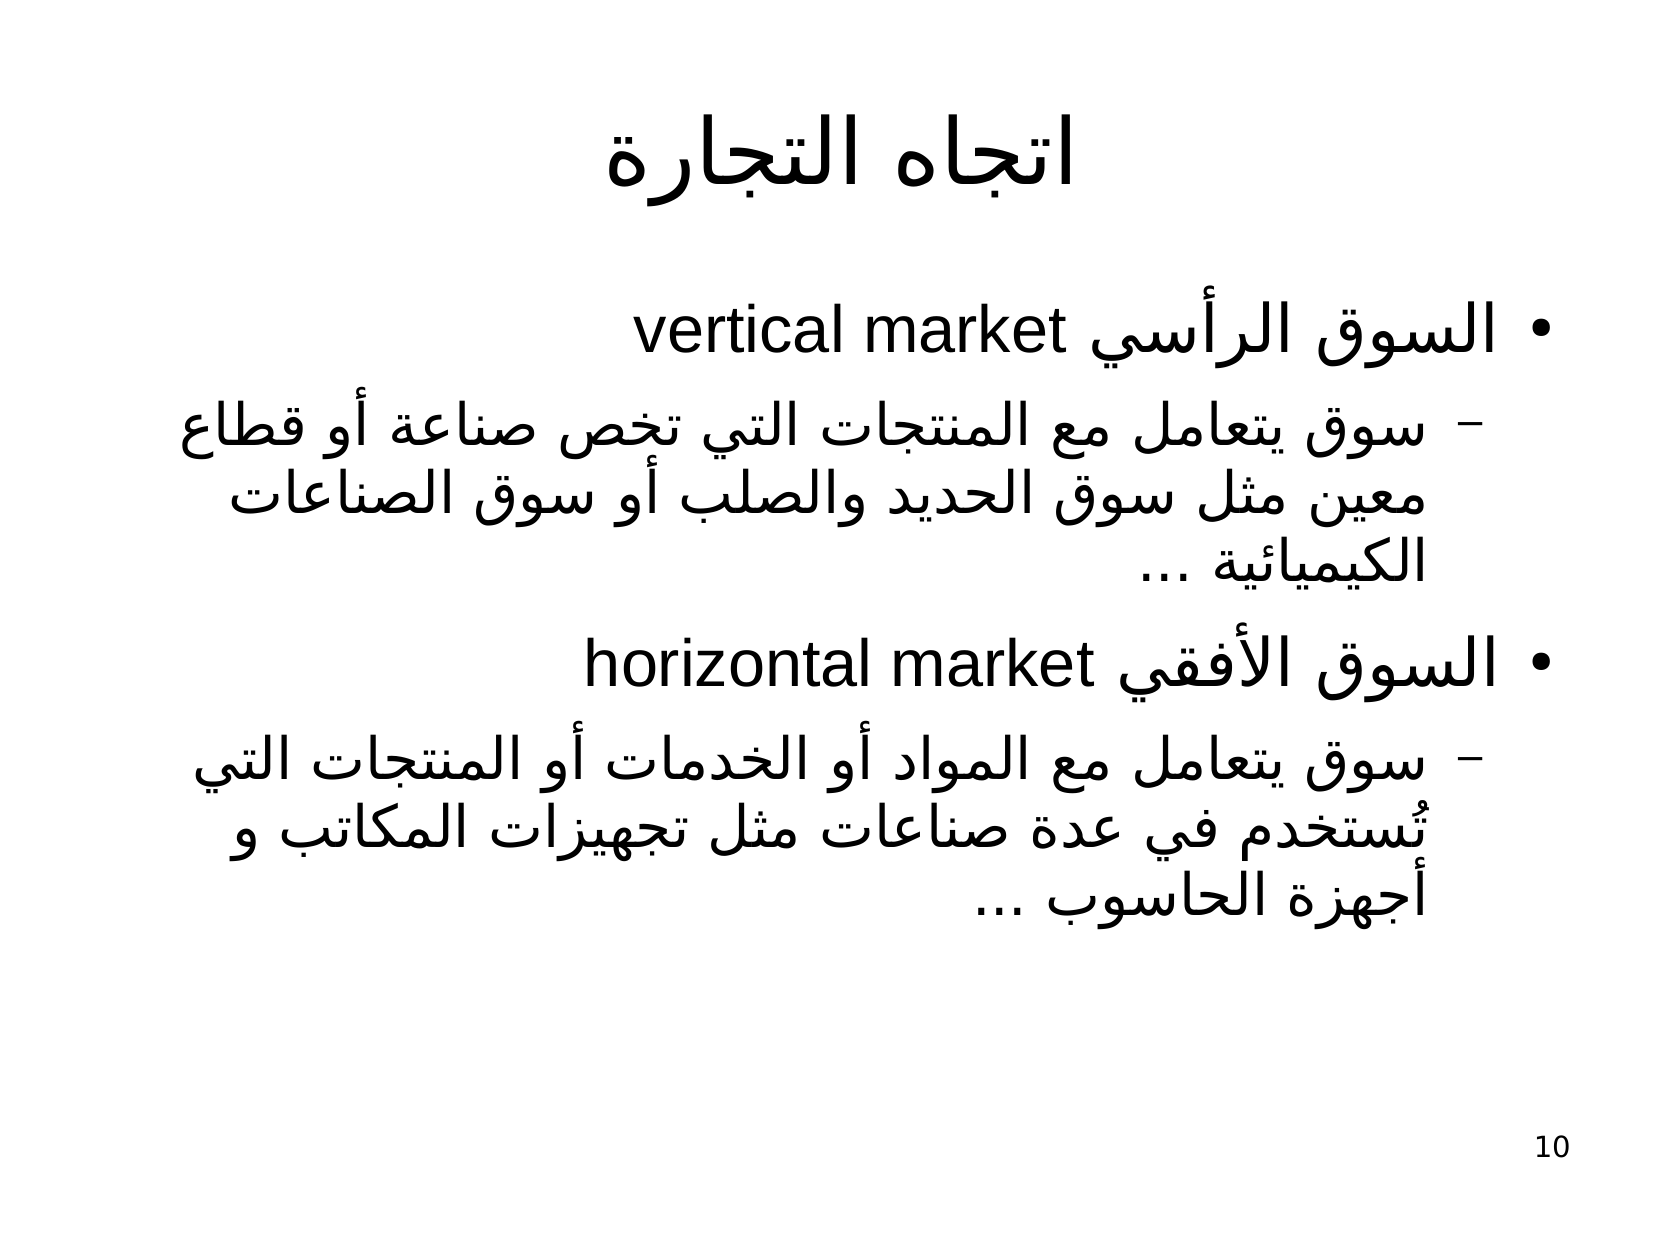

# اتجاه التجارة
السوق الرأسي vertical market
سوق يتعامل مع المنتجات التي تخص صناعة أو قطاع معين مثل سوق الحديد والصلب أو سوق الصناعات الكيميائية ...
السوق الأفقي horizontal market
سوق يتعامل مع المواد أو الخدمات أو المنتجات التي تُستخدم في عدة صناعات مثل تجهيزات المكاتب و أجهزة الحاسوب ...
10